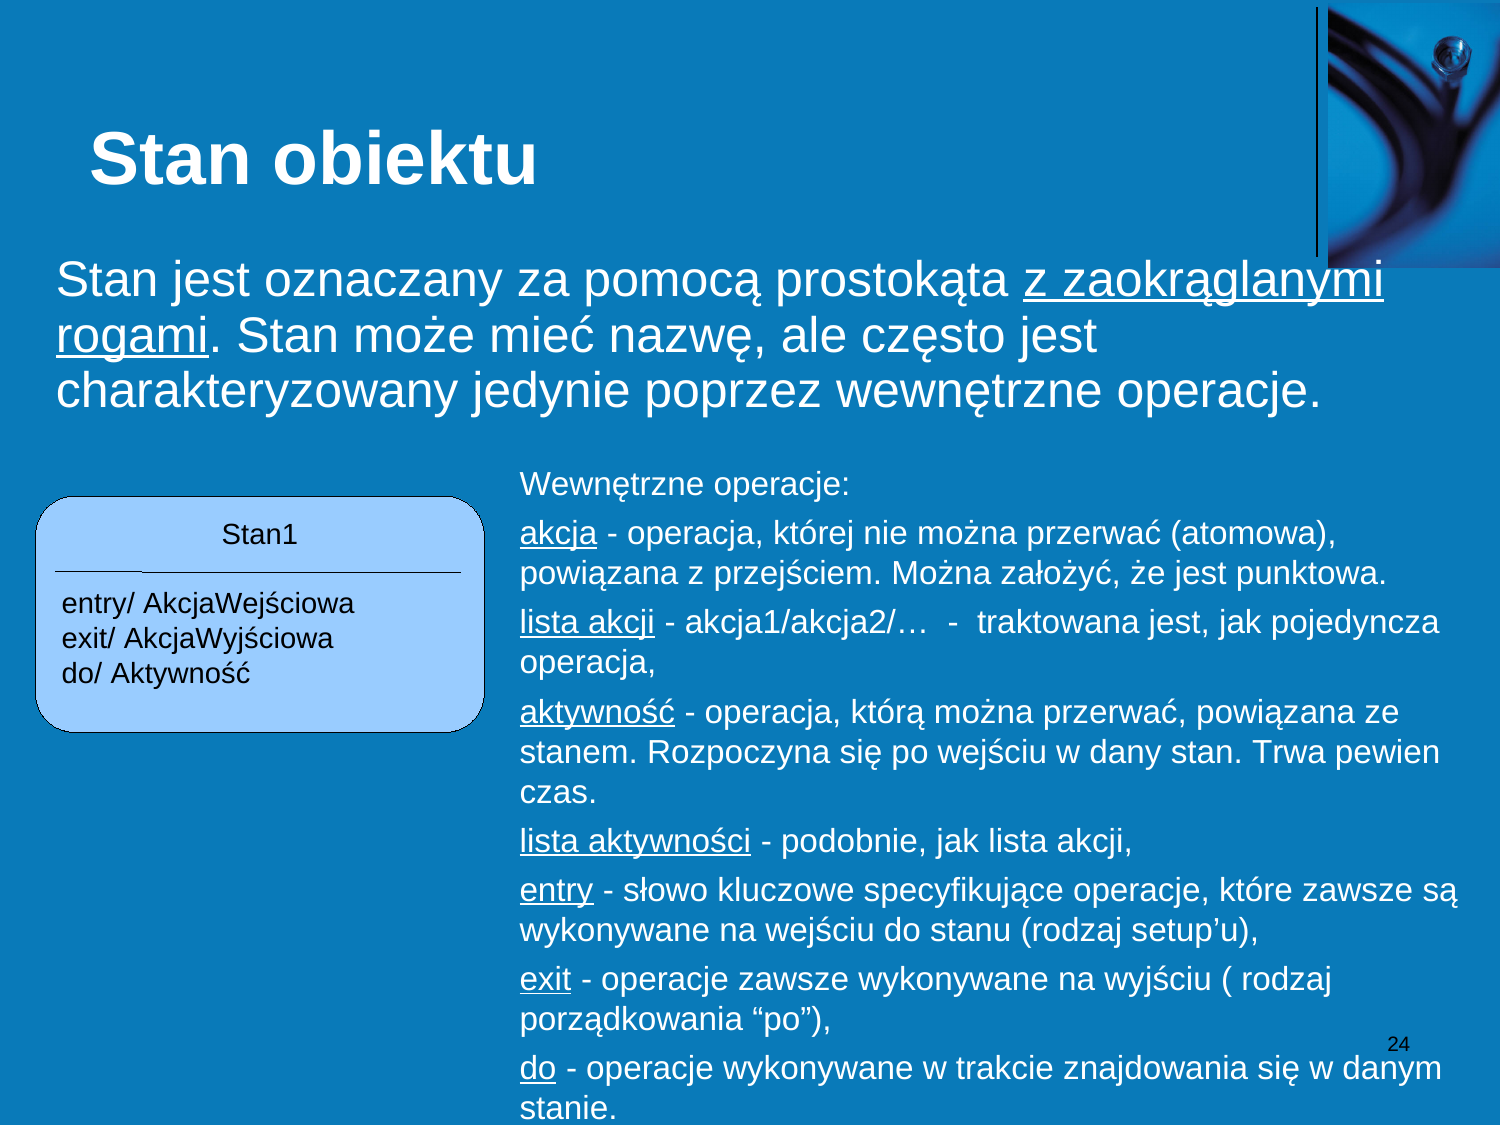

# Stan obiektu
Stan jest oznaczany za pomocą prostokąta z zaokrąglanymi rogami. Stan może mieć nazwę, ale często jest charakteryzowany jedynie poprzez wewnętrzne operacje.
Wewnętrzne operacje:
akcja - operacja, której nie można przerwać (atomowa), powiązana z przejściem. Można założyć, że jest punktowa.
lista akcji - akcja1/akcja2/… - traktowana jest, jak pojedyncza operacja,
aktywność - operacja, którą można przerwać, powiązana ze stanem. Rozpoczyna się po wejściu w dany stan. Trwa pewien czas.
lista aktywności - podobnie, jak lista akcji,
entry - słowo kluczowe specyfikujące operacje, które zawsze są wykonywane na wejściu do stanu (rodzaj setup’u),
exit - operacje zawsze wykonywane na wyjściu ( rodzaj porządkowania “po”),
do - operacje wykonywane w trakcie znajdowania się w danym stanie.
Stan1
entry/ AkcjaWejściowa
exit/ AkcjaWyjściowa
do/ Aktywność
24